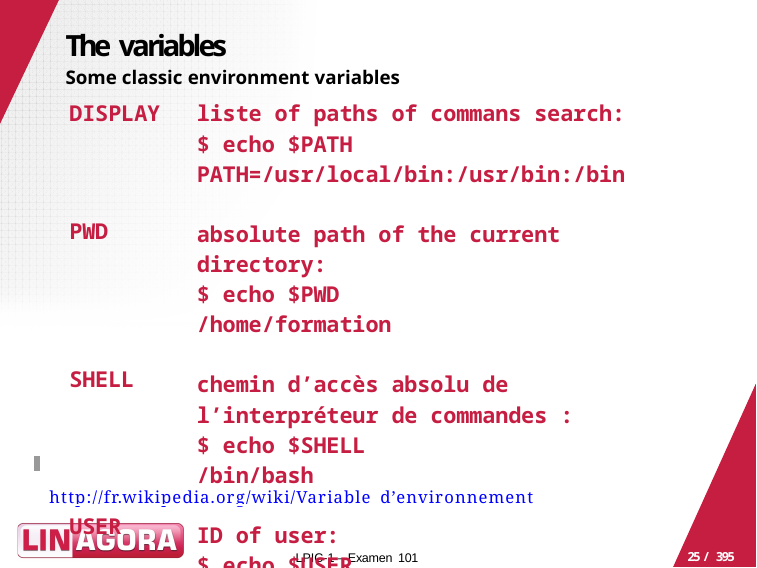

The variables
Some classic environment variables
| DISPLAY PWD SHELL USER | liste of paths of commans search: $ echo $PATH PATH=/usr/local/bin:/usr/bin:/bin absolute path of the current directory: $ echo $PWD /home/formation chemin d’accès absolu de l’interpréteur de commandes : $ echo $SHELL /bin/bash ID of user: $ echo $USER formation |
| --- | --- |
http://fr.wikipedia.org/wiki/Variable_d’environnement
LPIC-1 – Examen 101